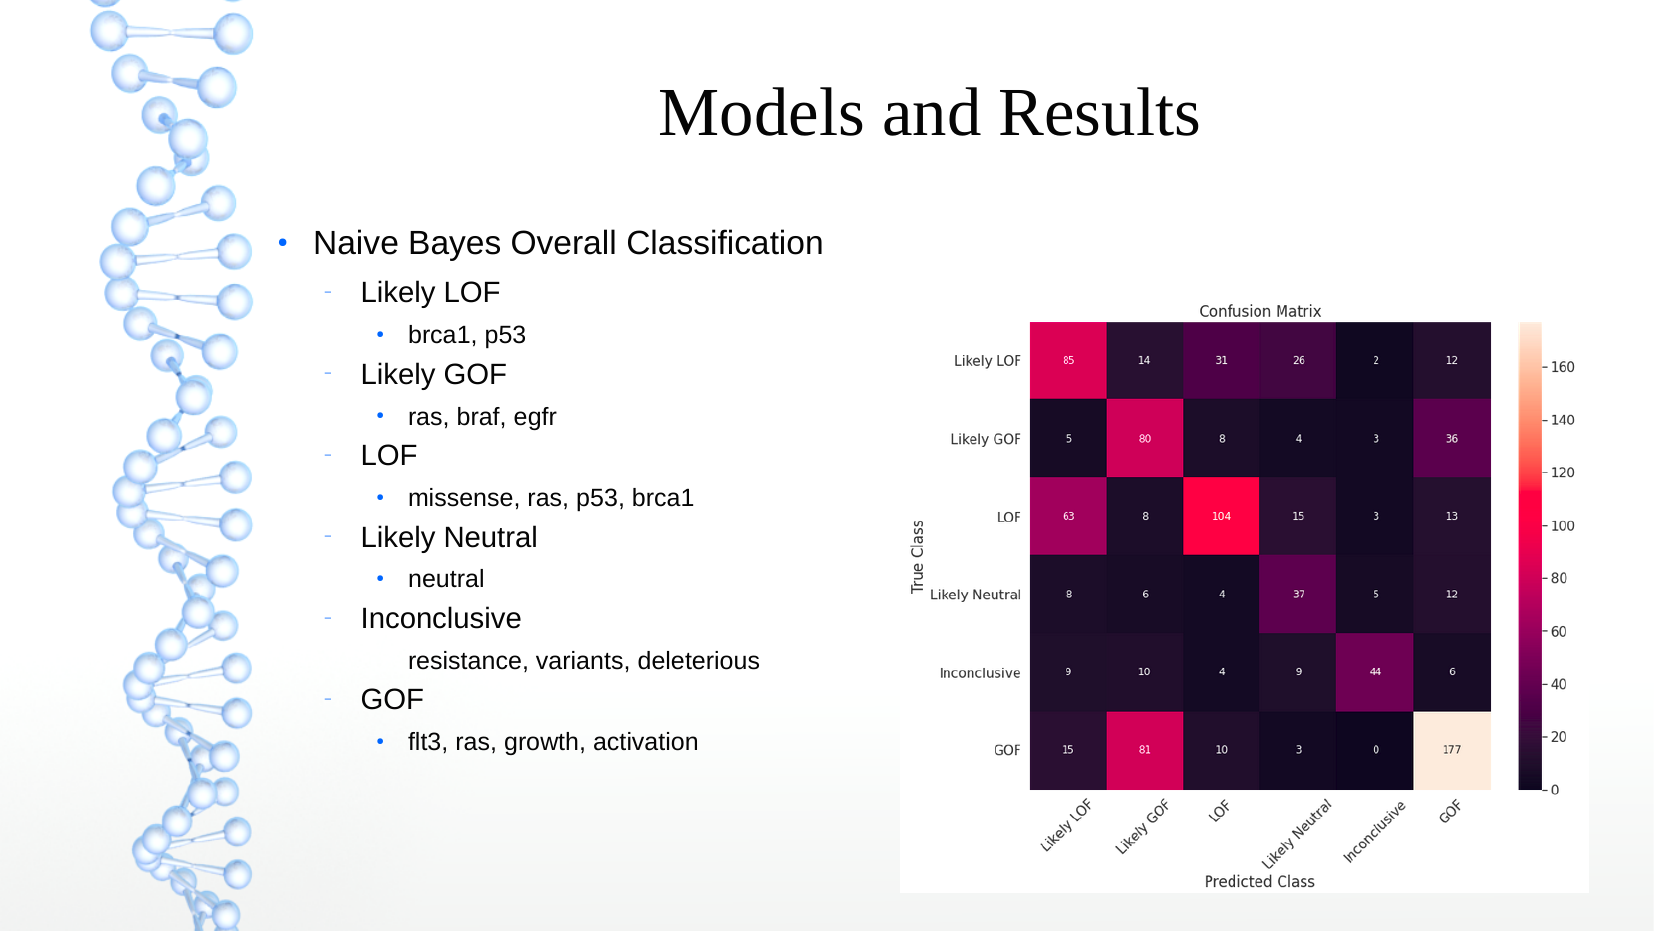

# Models and Results
Naive Bayes Overall Classification
Likely LOF
brca1, p53
Likely GOF
ras, braf, egfr
LOF
missense, ras, p53, brca1
Likely Neutral
neutral
Inconclusive
resistance, variants, deleterious
GOF
flt3, ras, growth, activation
17